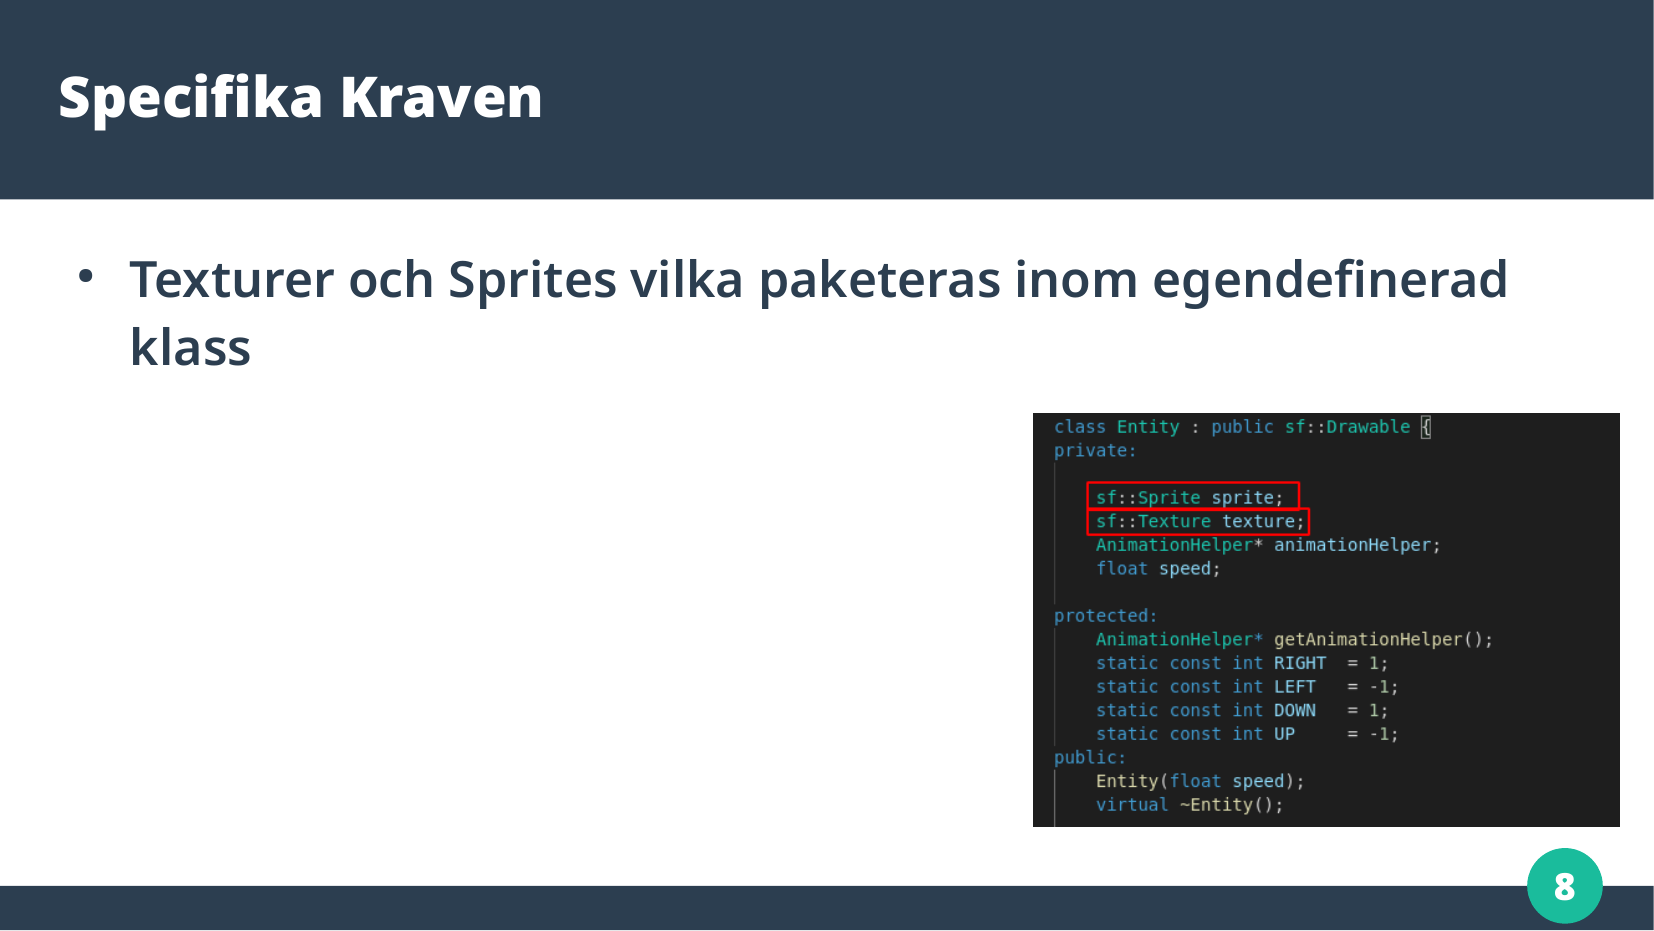

# Specifika Kraven
Texturer och Sprites vilka paketeras inom egendefinerad klass